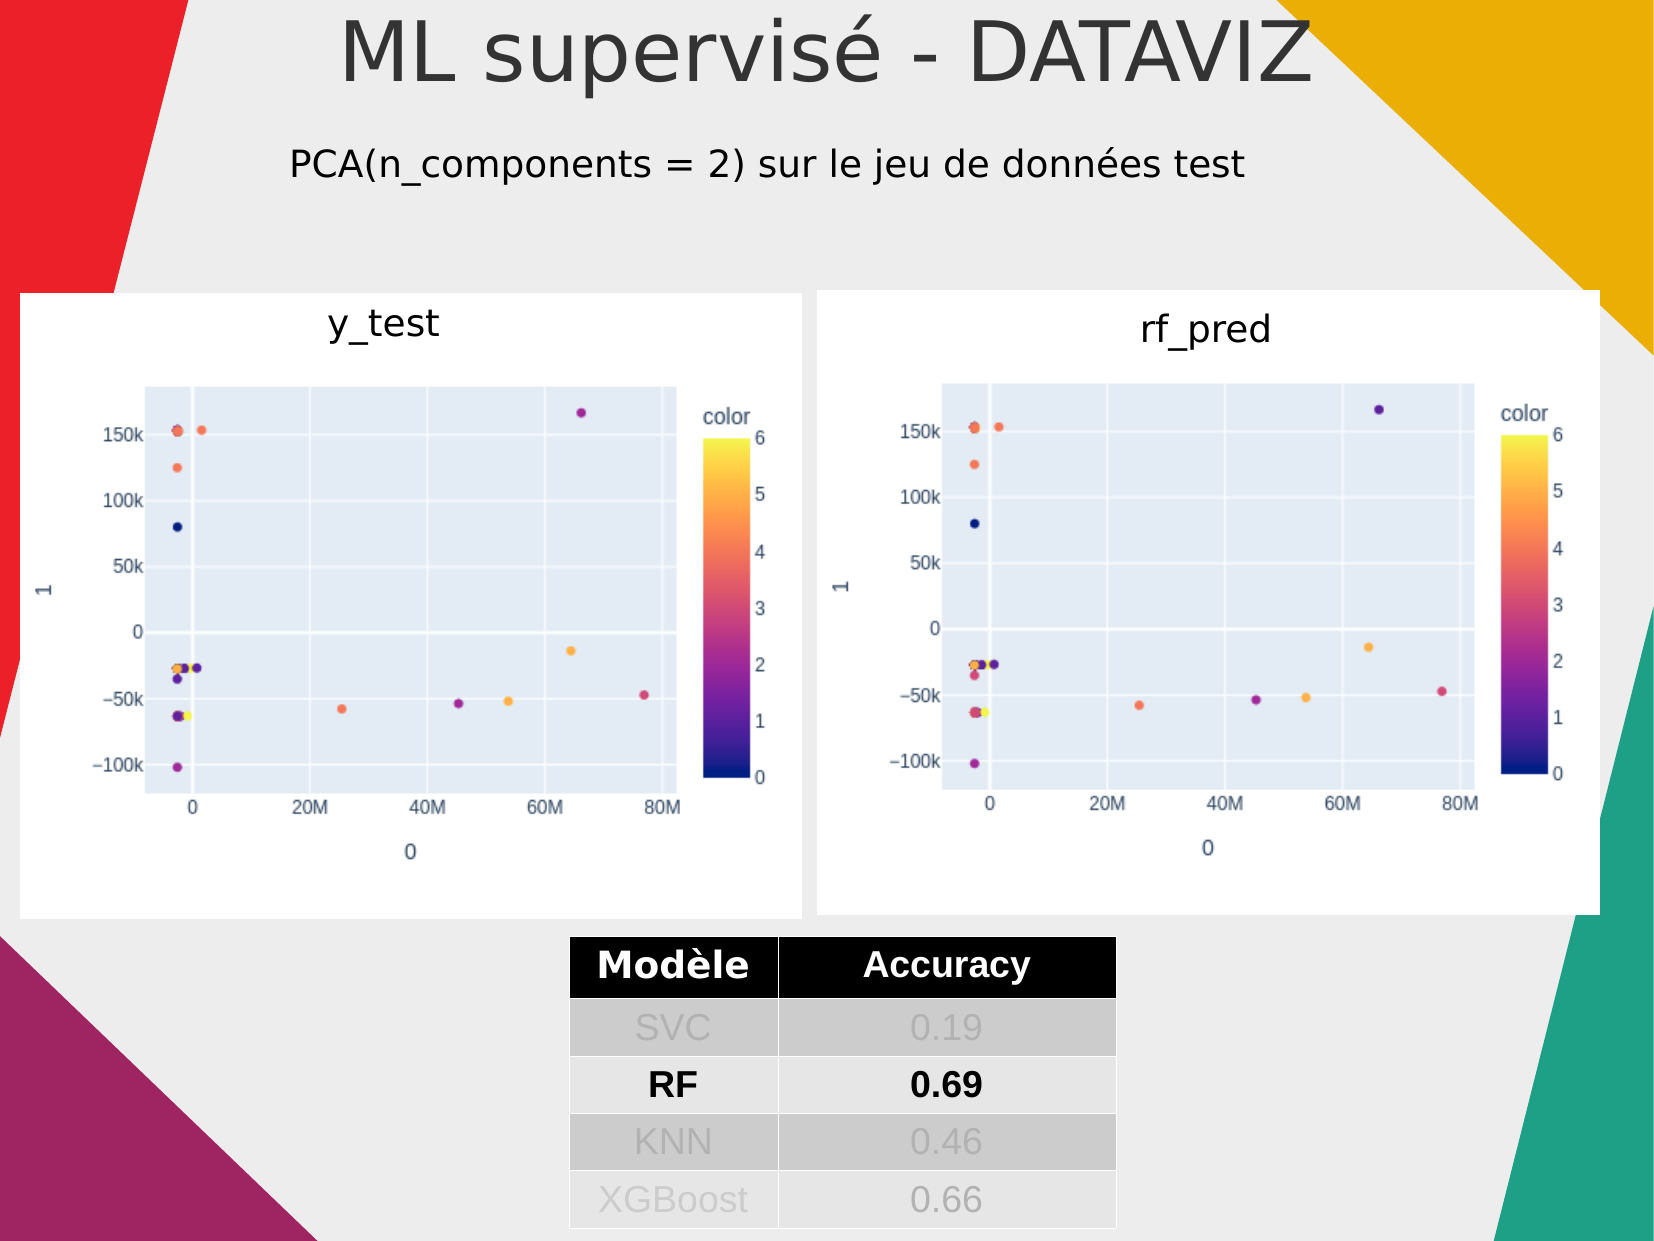

# ML supervisé - DATAVIZ
PCA(n_components = 2) sur le jeu de données test
y_test
rf_pred
| Modèle | Accuracy |
| --- | --- |
| SVC | 0.19 |
| RF | 0.69 |
| KNN | 0.46 |
| XGBoost | 0.66 |